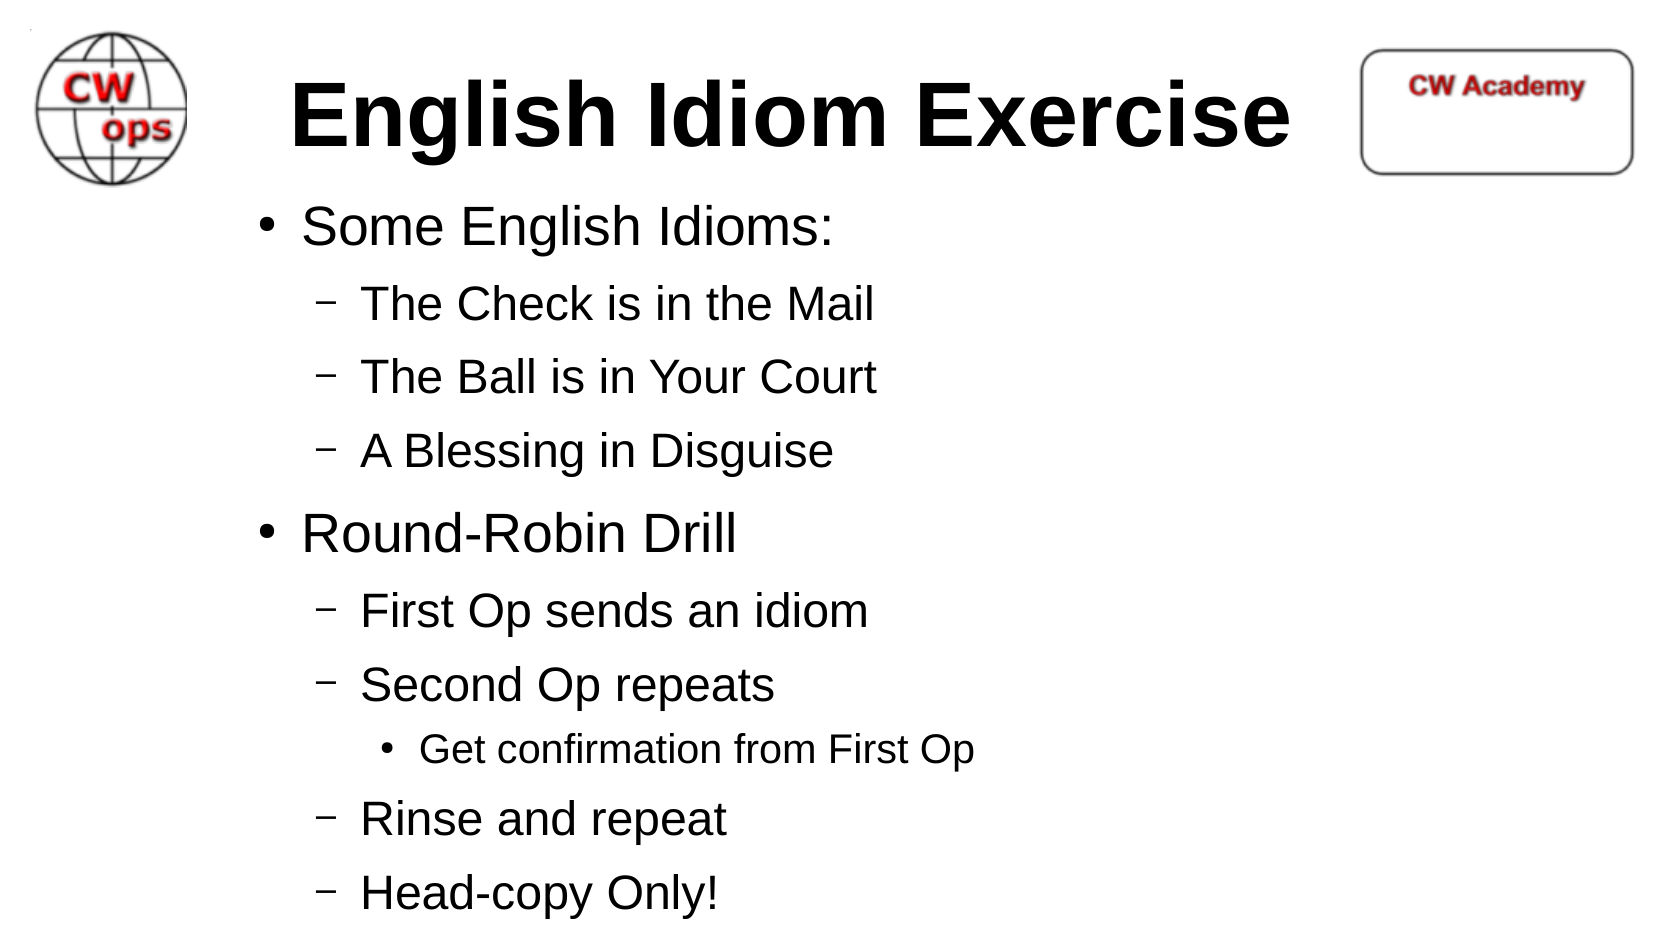

# English Idiom Exercise
Some English Idioms:
The Check is in the Mail
The Ball is in Your Court
A Blessing in Disguise
Round-Robin Drill
First Op sends an idiom
Second Op repeats
Get confirmation from First Op
Rinse and repeat
Head-copy Only!